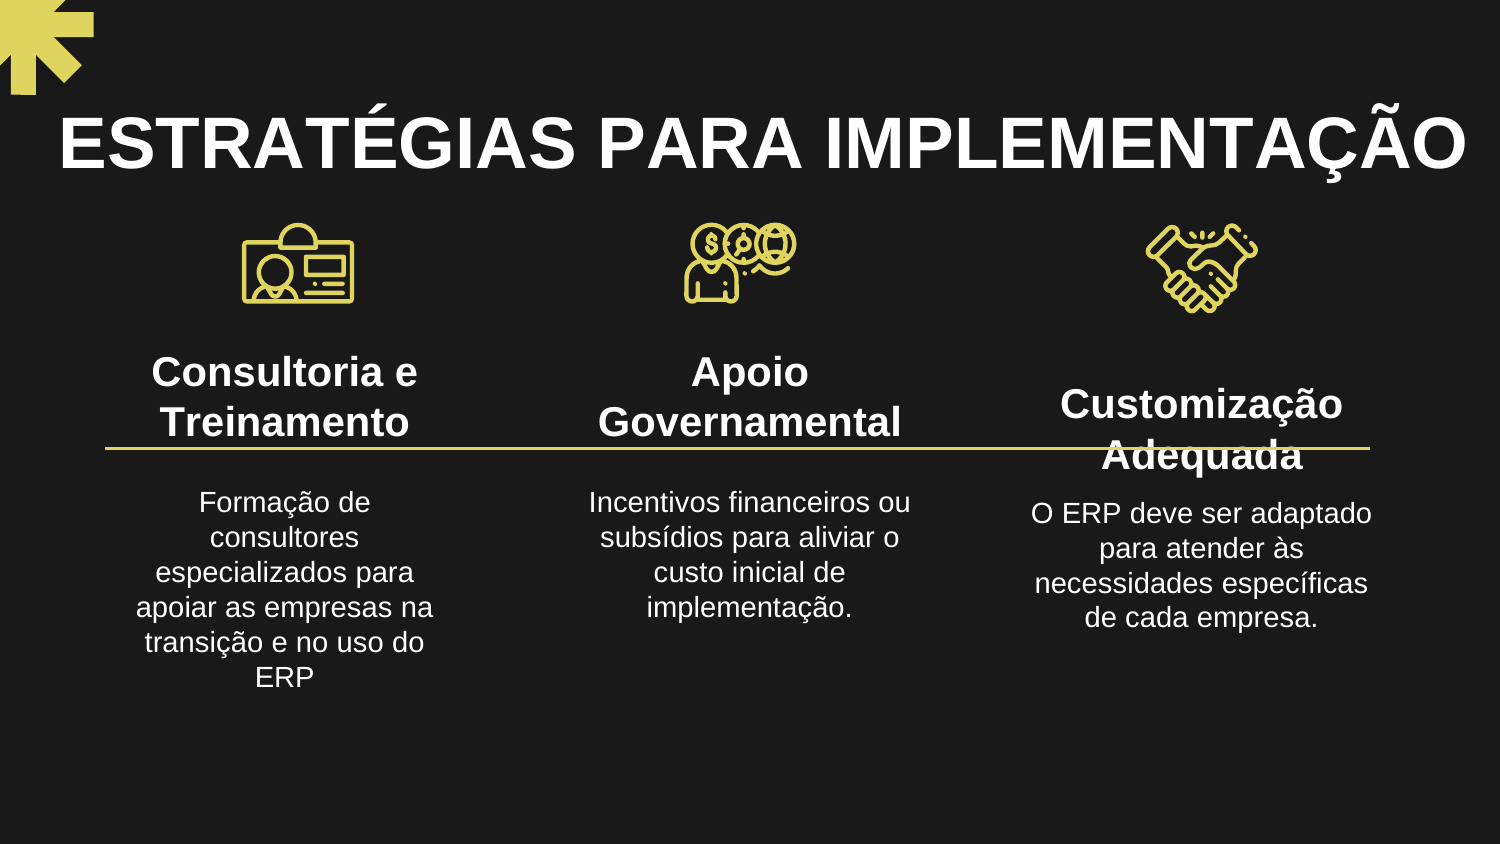

# ESTRATÉGIAS PARA IMPLEMENTAÇÃO
Consultoria e Treinamento
Apoio Governamental
Customização Adequada
Formação de consultores especializados para apoiar as empresas na transição e no uso do ERP
Incentivos financeiros ou subsídios para aliviar o custo inicial de implementação.
O ERP deve ser adaptado para atender às necessidades específicas de cada empresa.